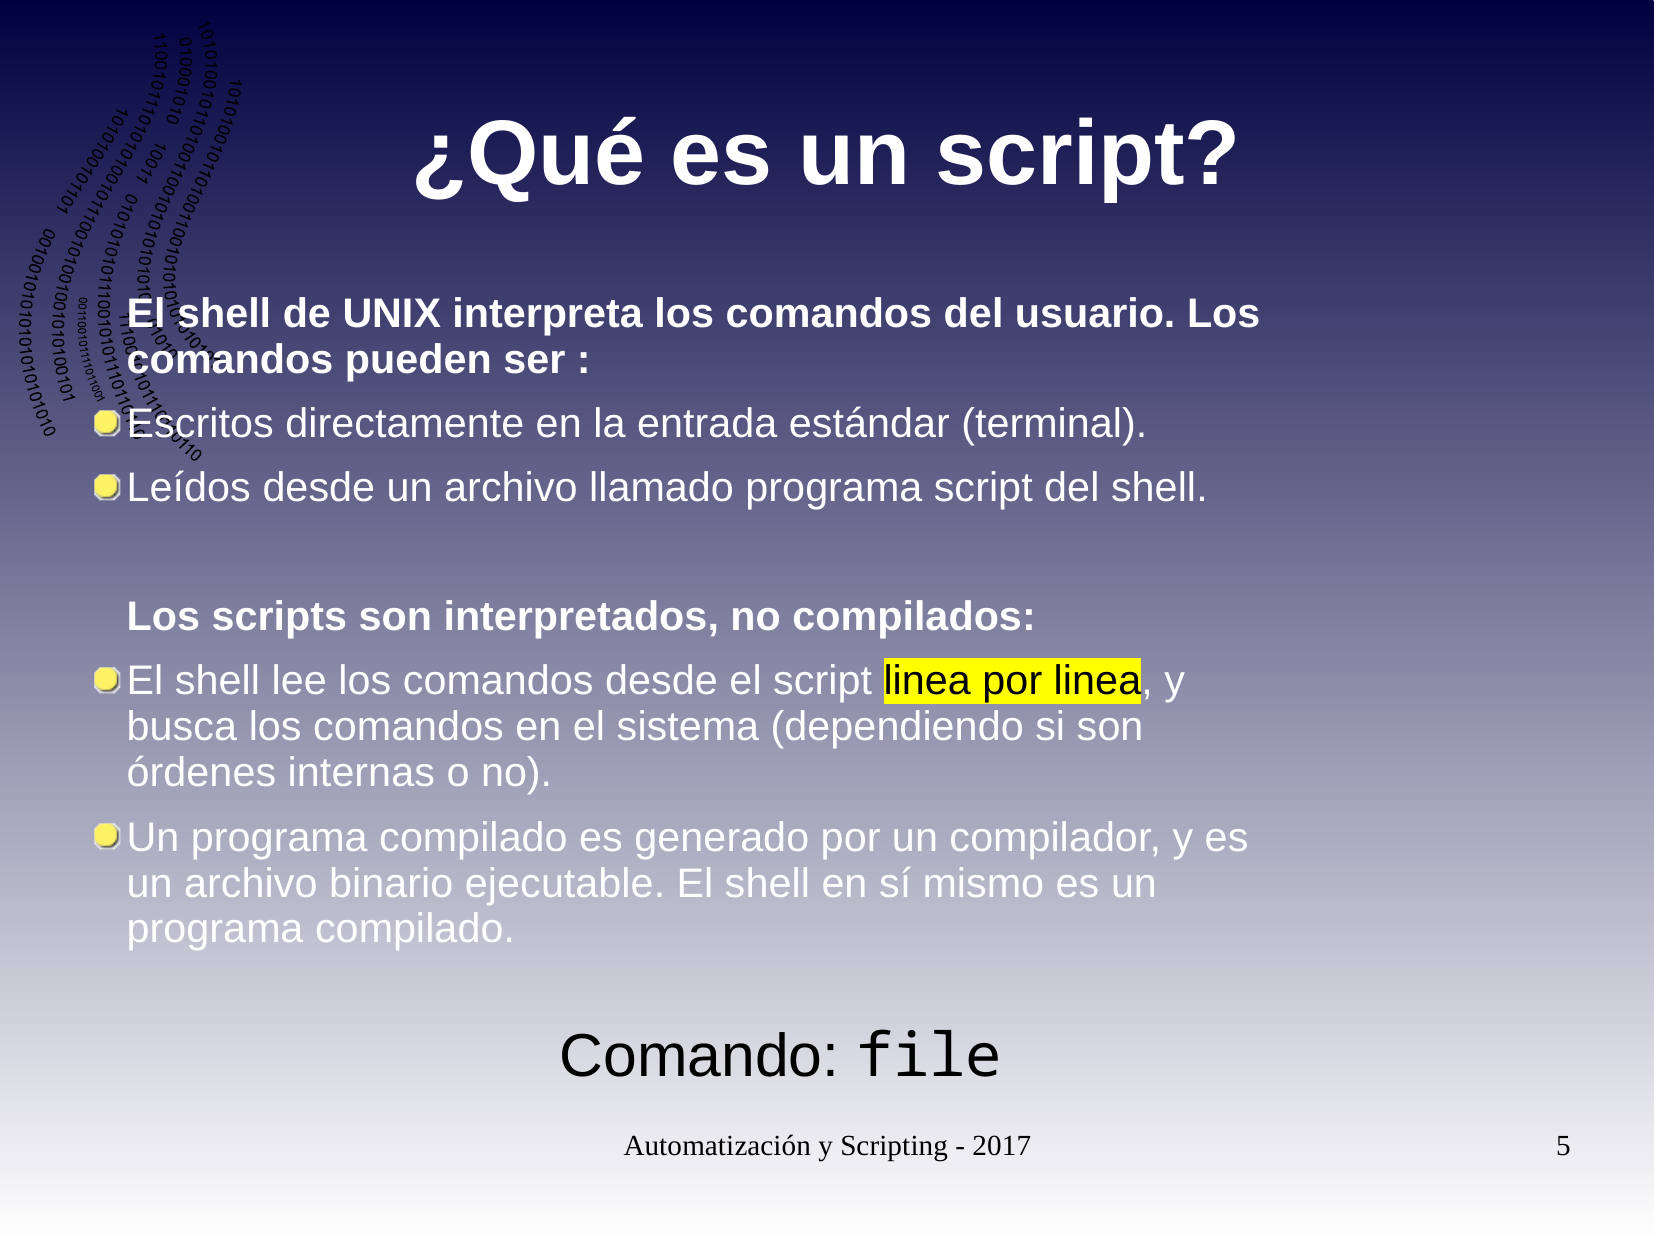

# ¿Qué es un script?
El shell de UNIX interpreta los comandos del usuario. Los
comandos pueden ser :
Escritos directamente en la entrada estándar (terminal).
Leídos desde un archivo llamado programa script del shell.
Los scripts son interpretados, no compilados:
El shell lee los comandos desde el script linea por linea, y
busca los comandos en el sistema (dependiendo si son
órdenes internas o no).
Un programa compilado es generado por un compilador, y es
un archivo binario ejecutable. El shell en sí mismo es un
programa compilado.
Comando: file
Automatización y Scripting - 2017
5